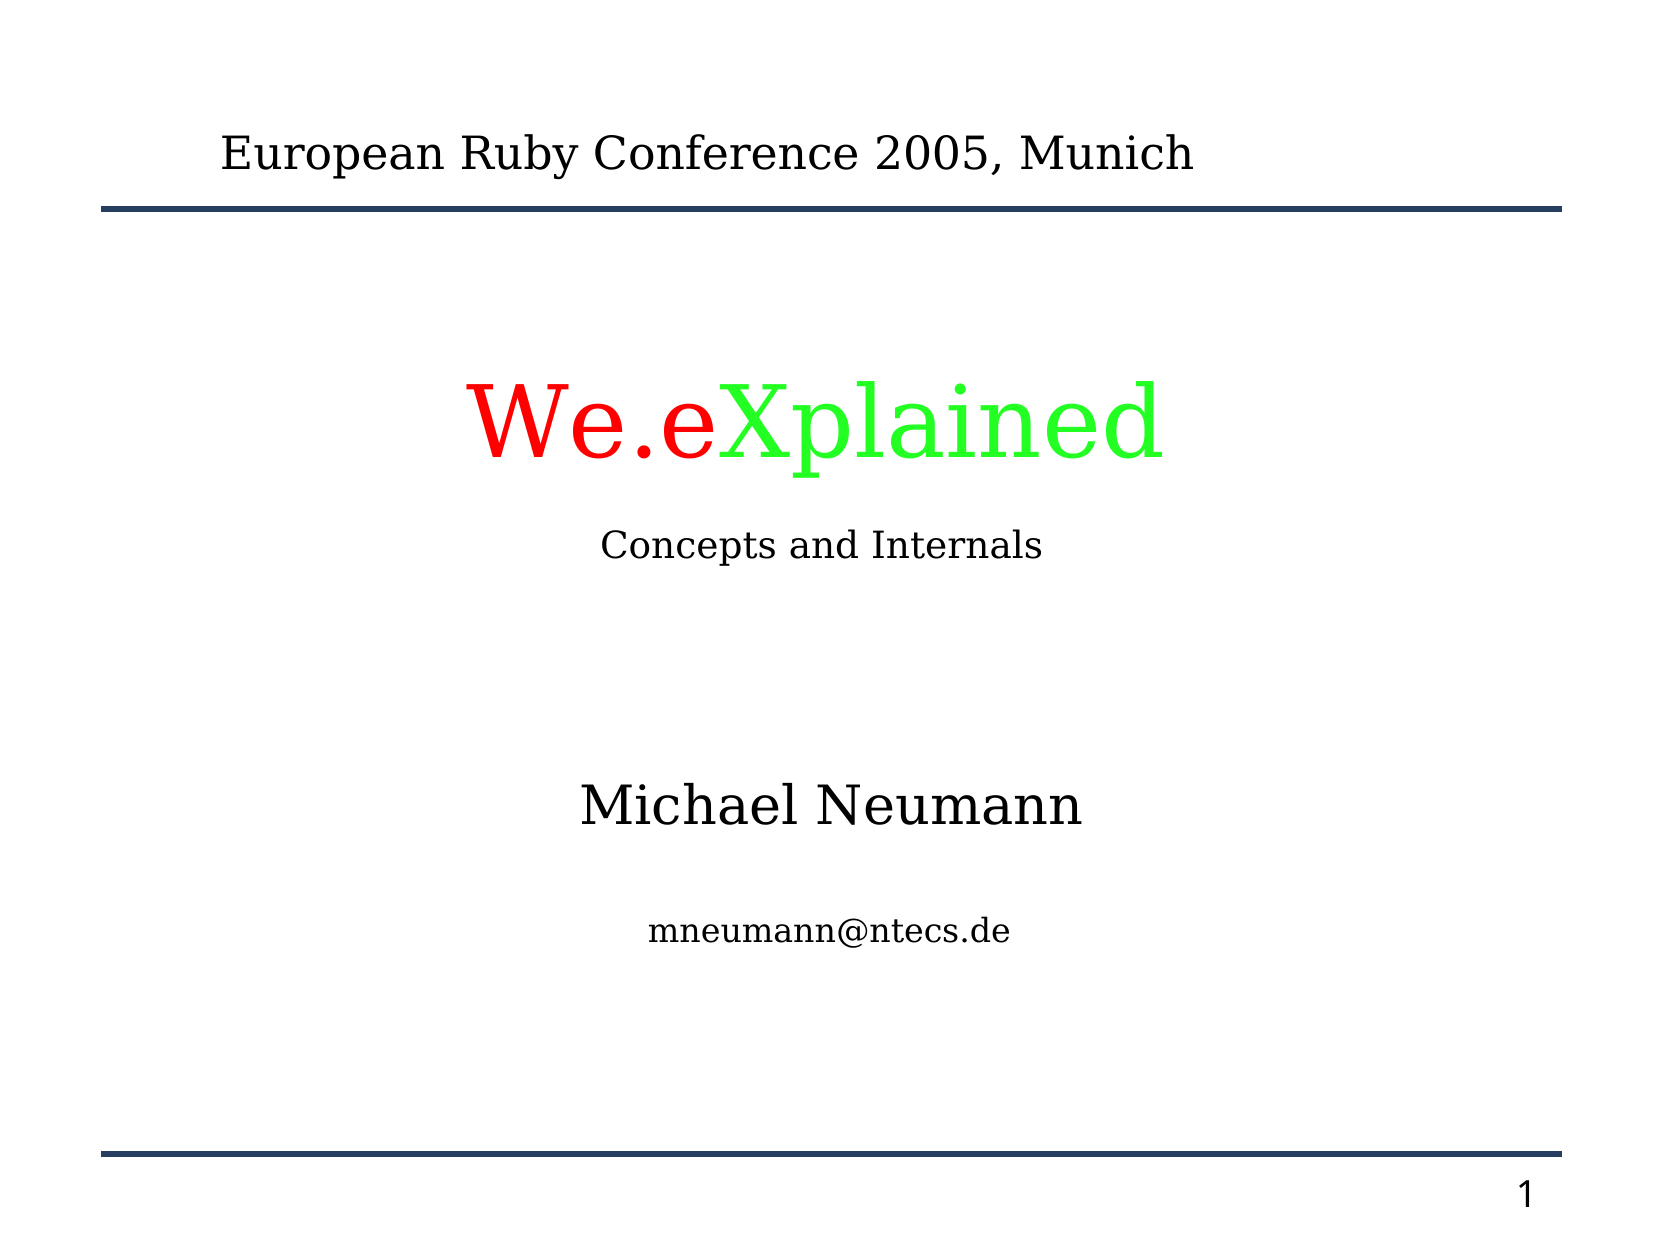

European Ruby Conference 2005, Munich
# We.eXplained
Concepts and Internals
Michael Neumann
mneumann@ntecs.de